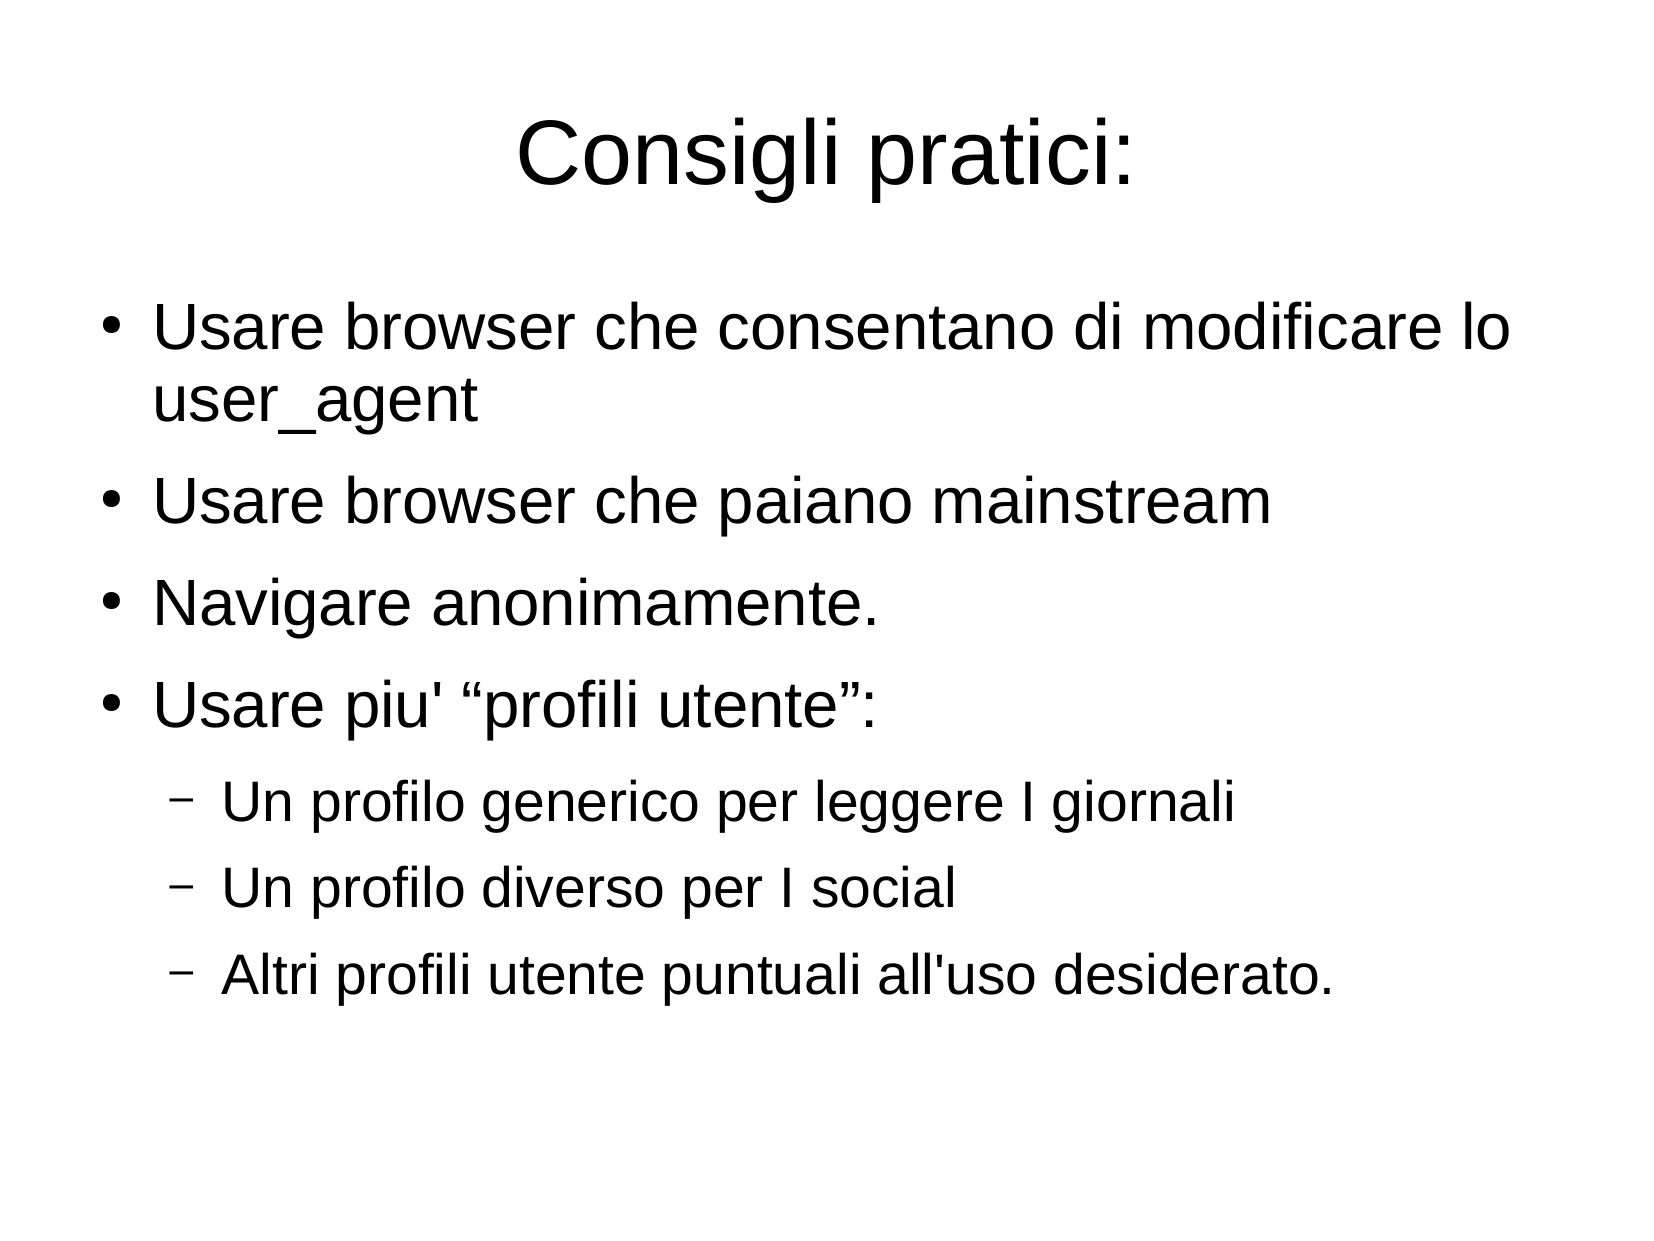

# Consigli pratici:
Usare browser che consentano di modificare lo user_agent
Usare browser che paiano mainstream
Navigare anonimamente.
Usare piu' “profili utente”:
Un profilo generico per leggere I giornali
Un profilo diverso per I social
Altri profili utente puntuali all'uso desiderato.